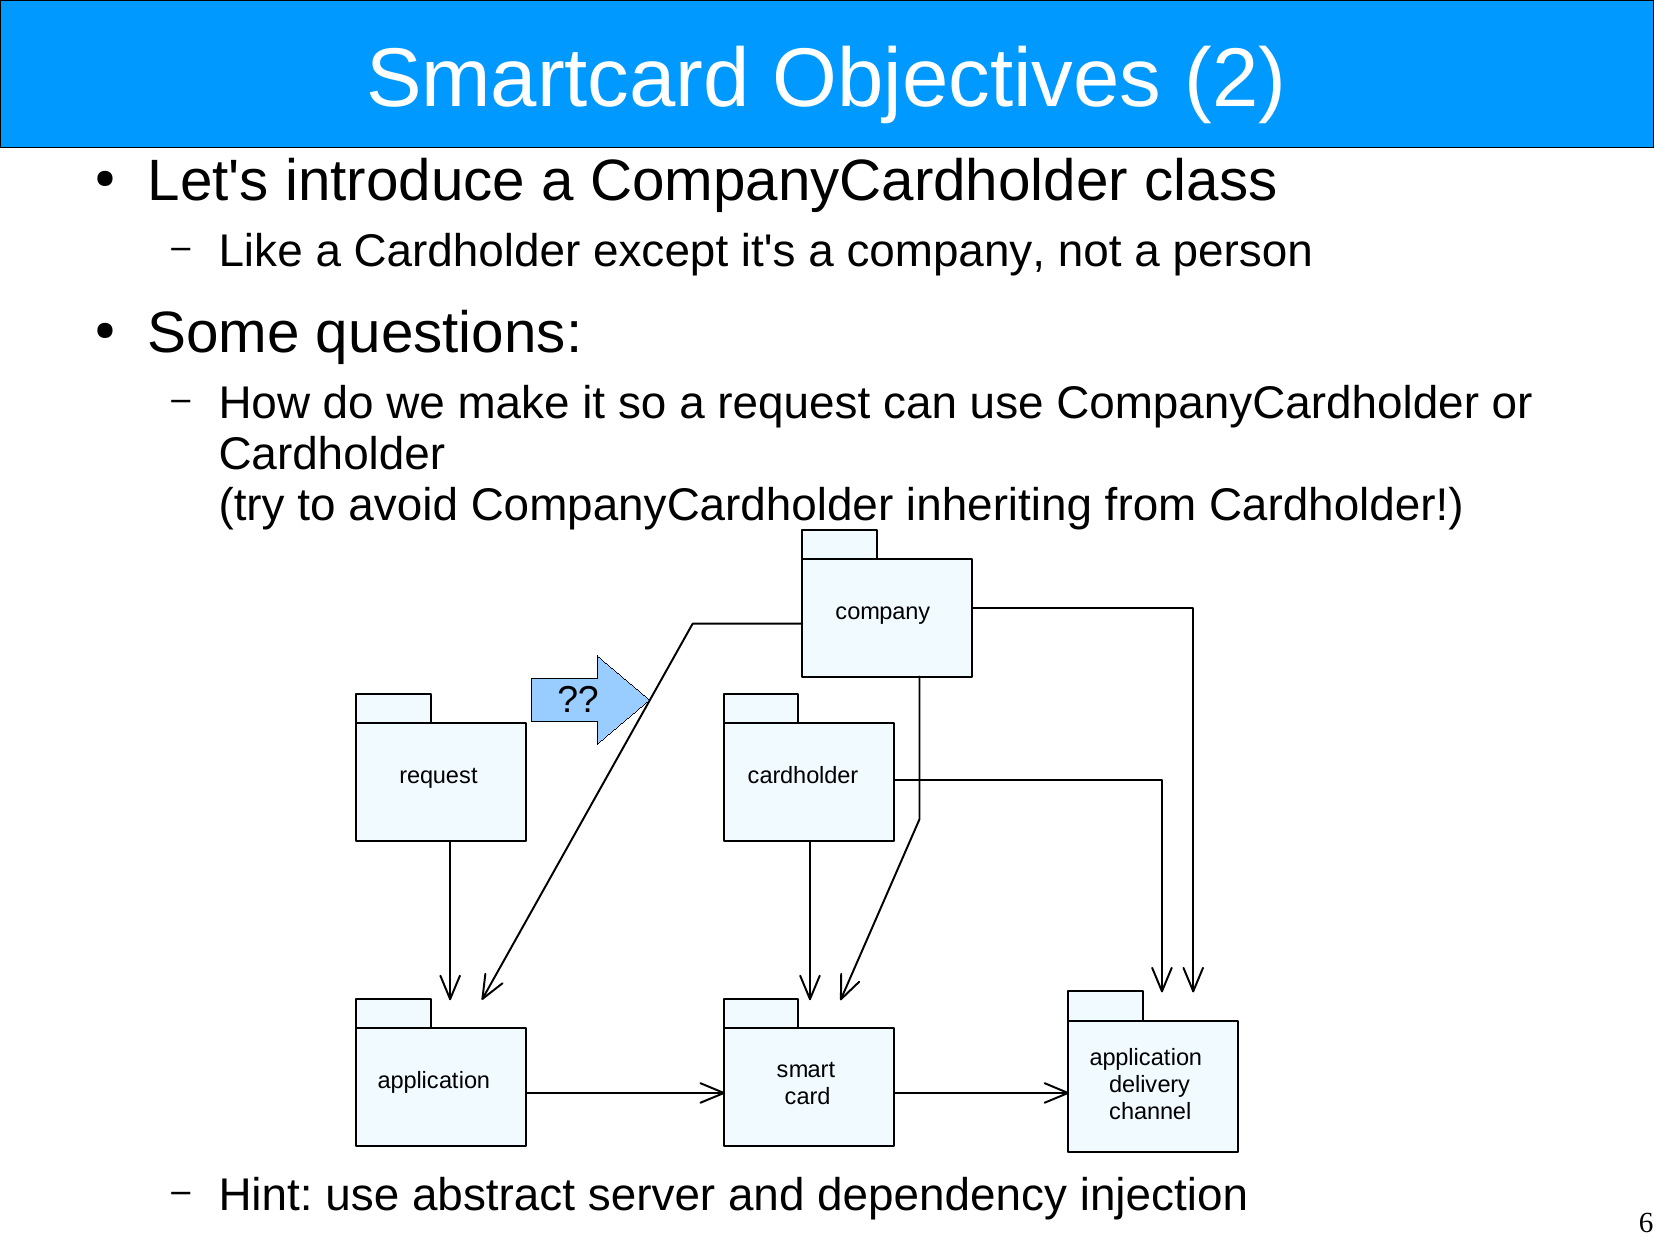

# Smartcard Objectives (2)
Let's introduce a CompanyCardholder class
Like a Cardholder except it's a company, not a person
Some questions:
How do we make it so a request can use CompanyCardholder or Cardholder
(try to avoid CompanyCardholder inheriting from Cardholder!)
Hint: use abstract server and dependency injection
??
6